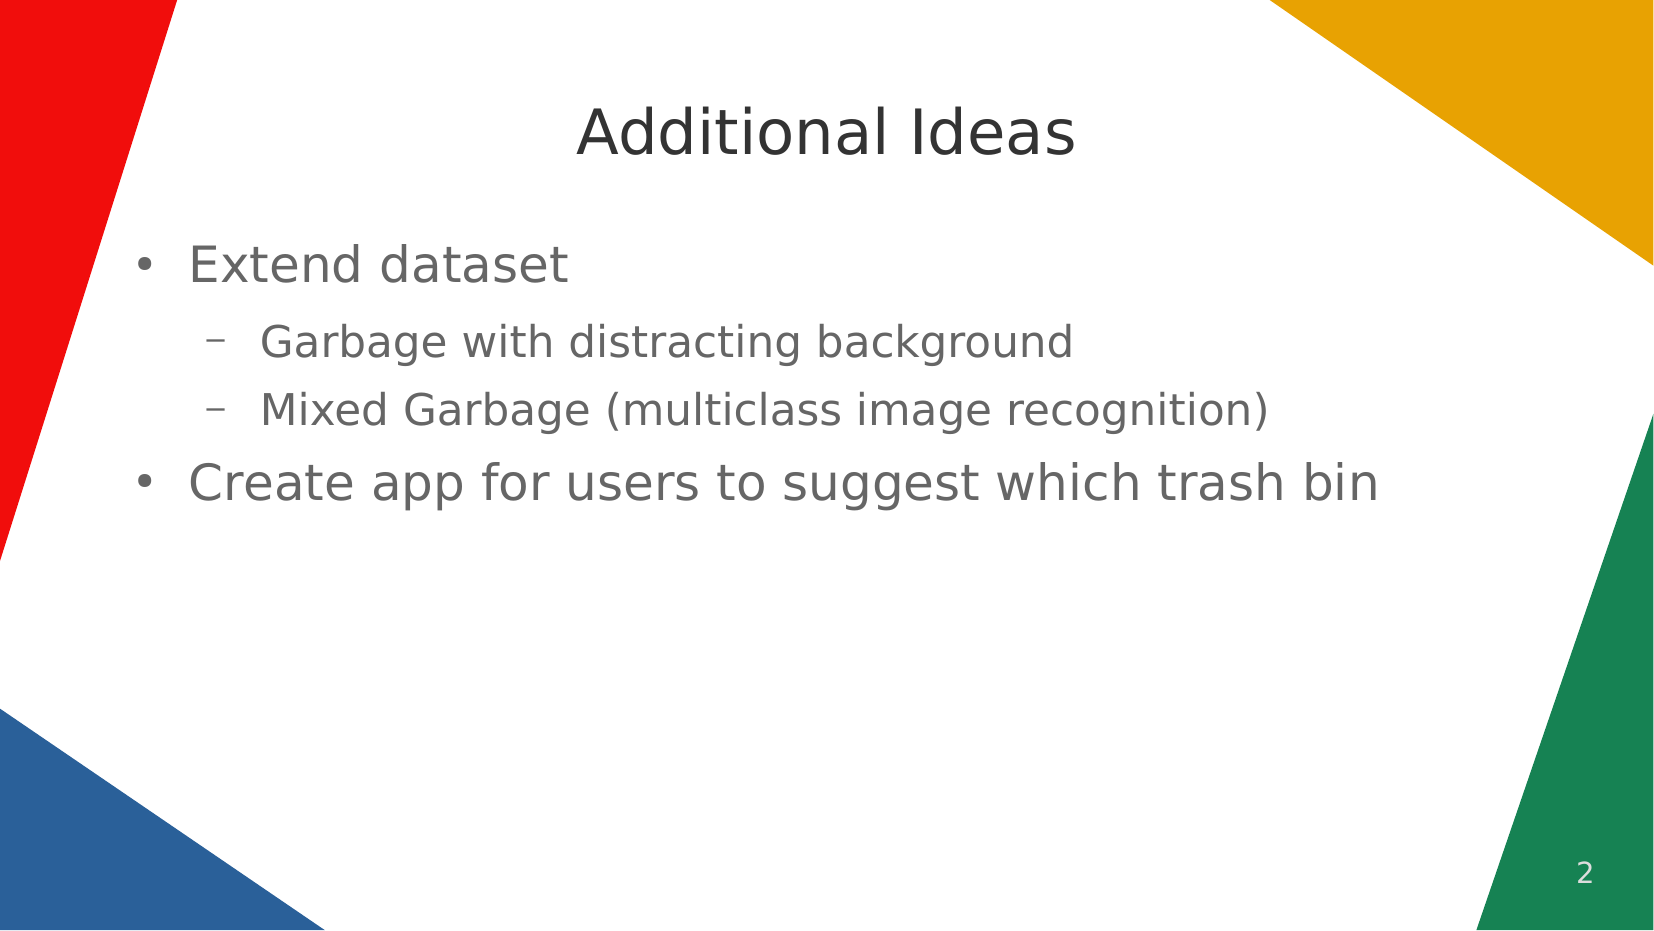

# Additional Ideas
Extend dataset
Garbage with distracting background
Mixed Garbage (multiclass image recognition)
Create app for users to suggest which trash bin
2